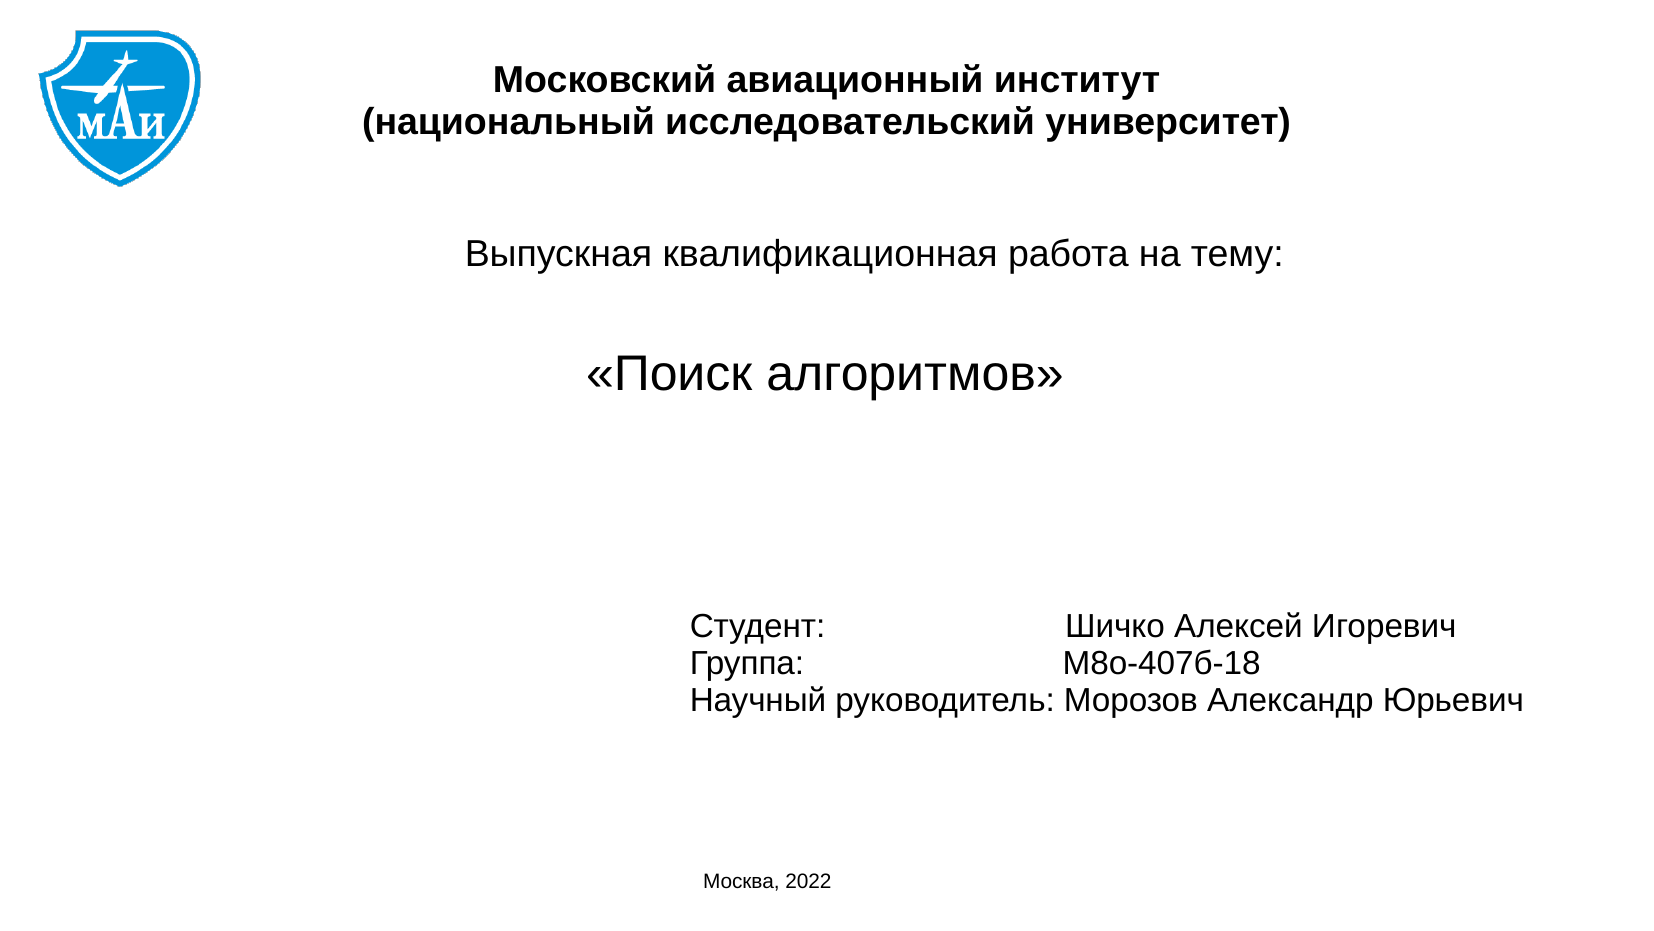

Московский авиационный институт
(национальный исследовательский университет)
Выпускная квалификационная работа на тему:
«Поиск алгоритмов»
Студент: Шичко Алексей Игоревич
Группа: М8о-407б-18
Научный руководитель: Морозов Александр Юрьевич
Москва, 2022